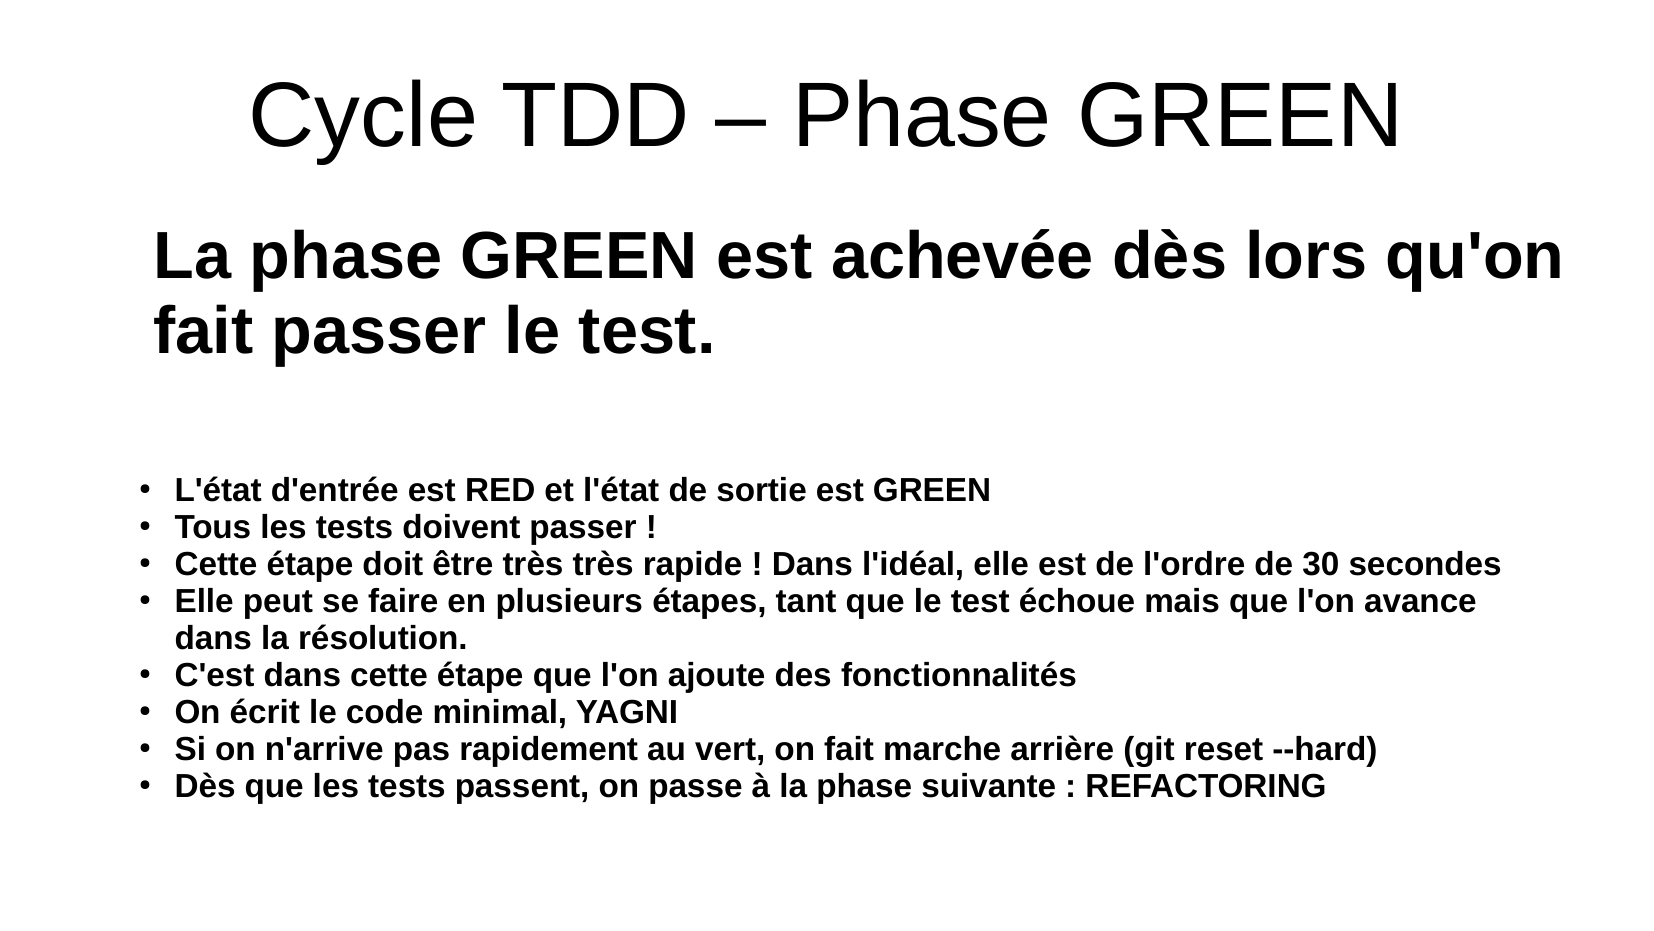

# Cycle TDD – Phase GREEN
La phase GREEN est achevée dès lors qu'on fait passer le test.
L'état d'entrée est RED et l'état de sortie est GREEN
Tous les tests doivent passer !
Cette étape doit être très très rapide ! Dans l'idéal, elle est de l'ordre de 30 secondes
Elle peut se faire en plusieurs étapes, tant que le test échoue mais que l'on avance dans la résolution.
C'est dans cette étape que l'on ajoute des fonctionnalités
On écrit le code minimal, YAGNI
Si on n'arrive pas rapidement au vert, on fait marche arrière (git reset --hard)
Dès que les tests passent, on passe à la phase suivante : REFACTORING